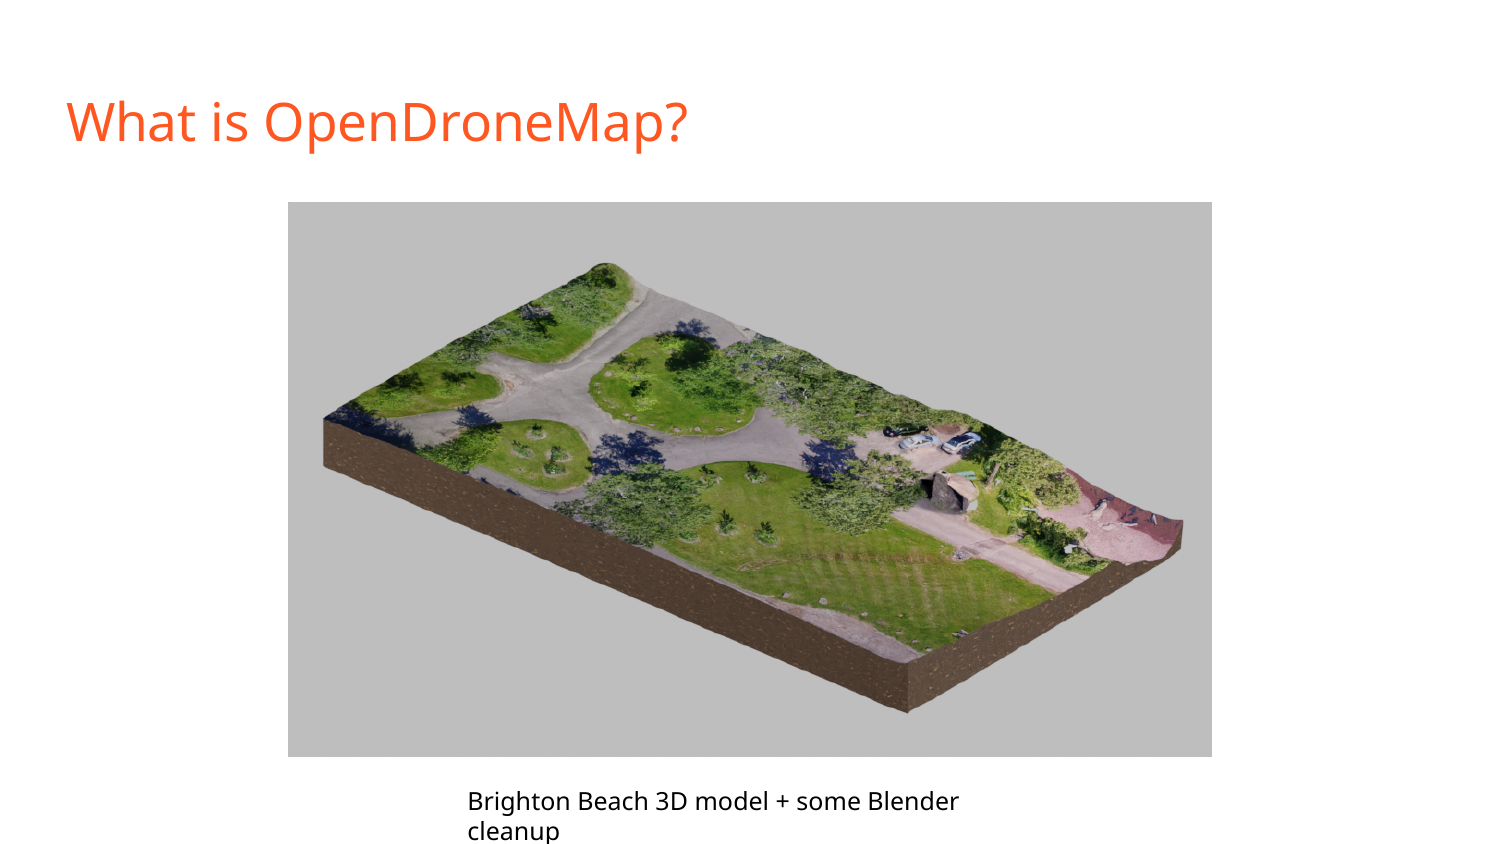

# What is OpenDroneMap?
Brighton Beach 3D model + some Blender cleanup